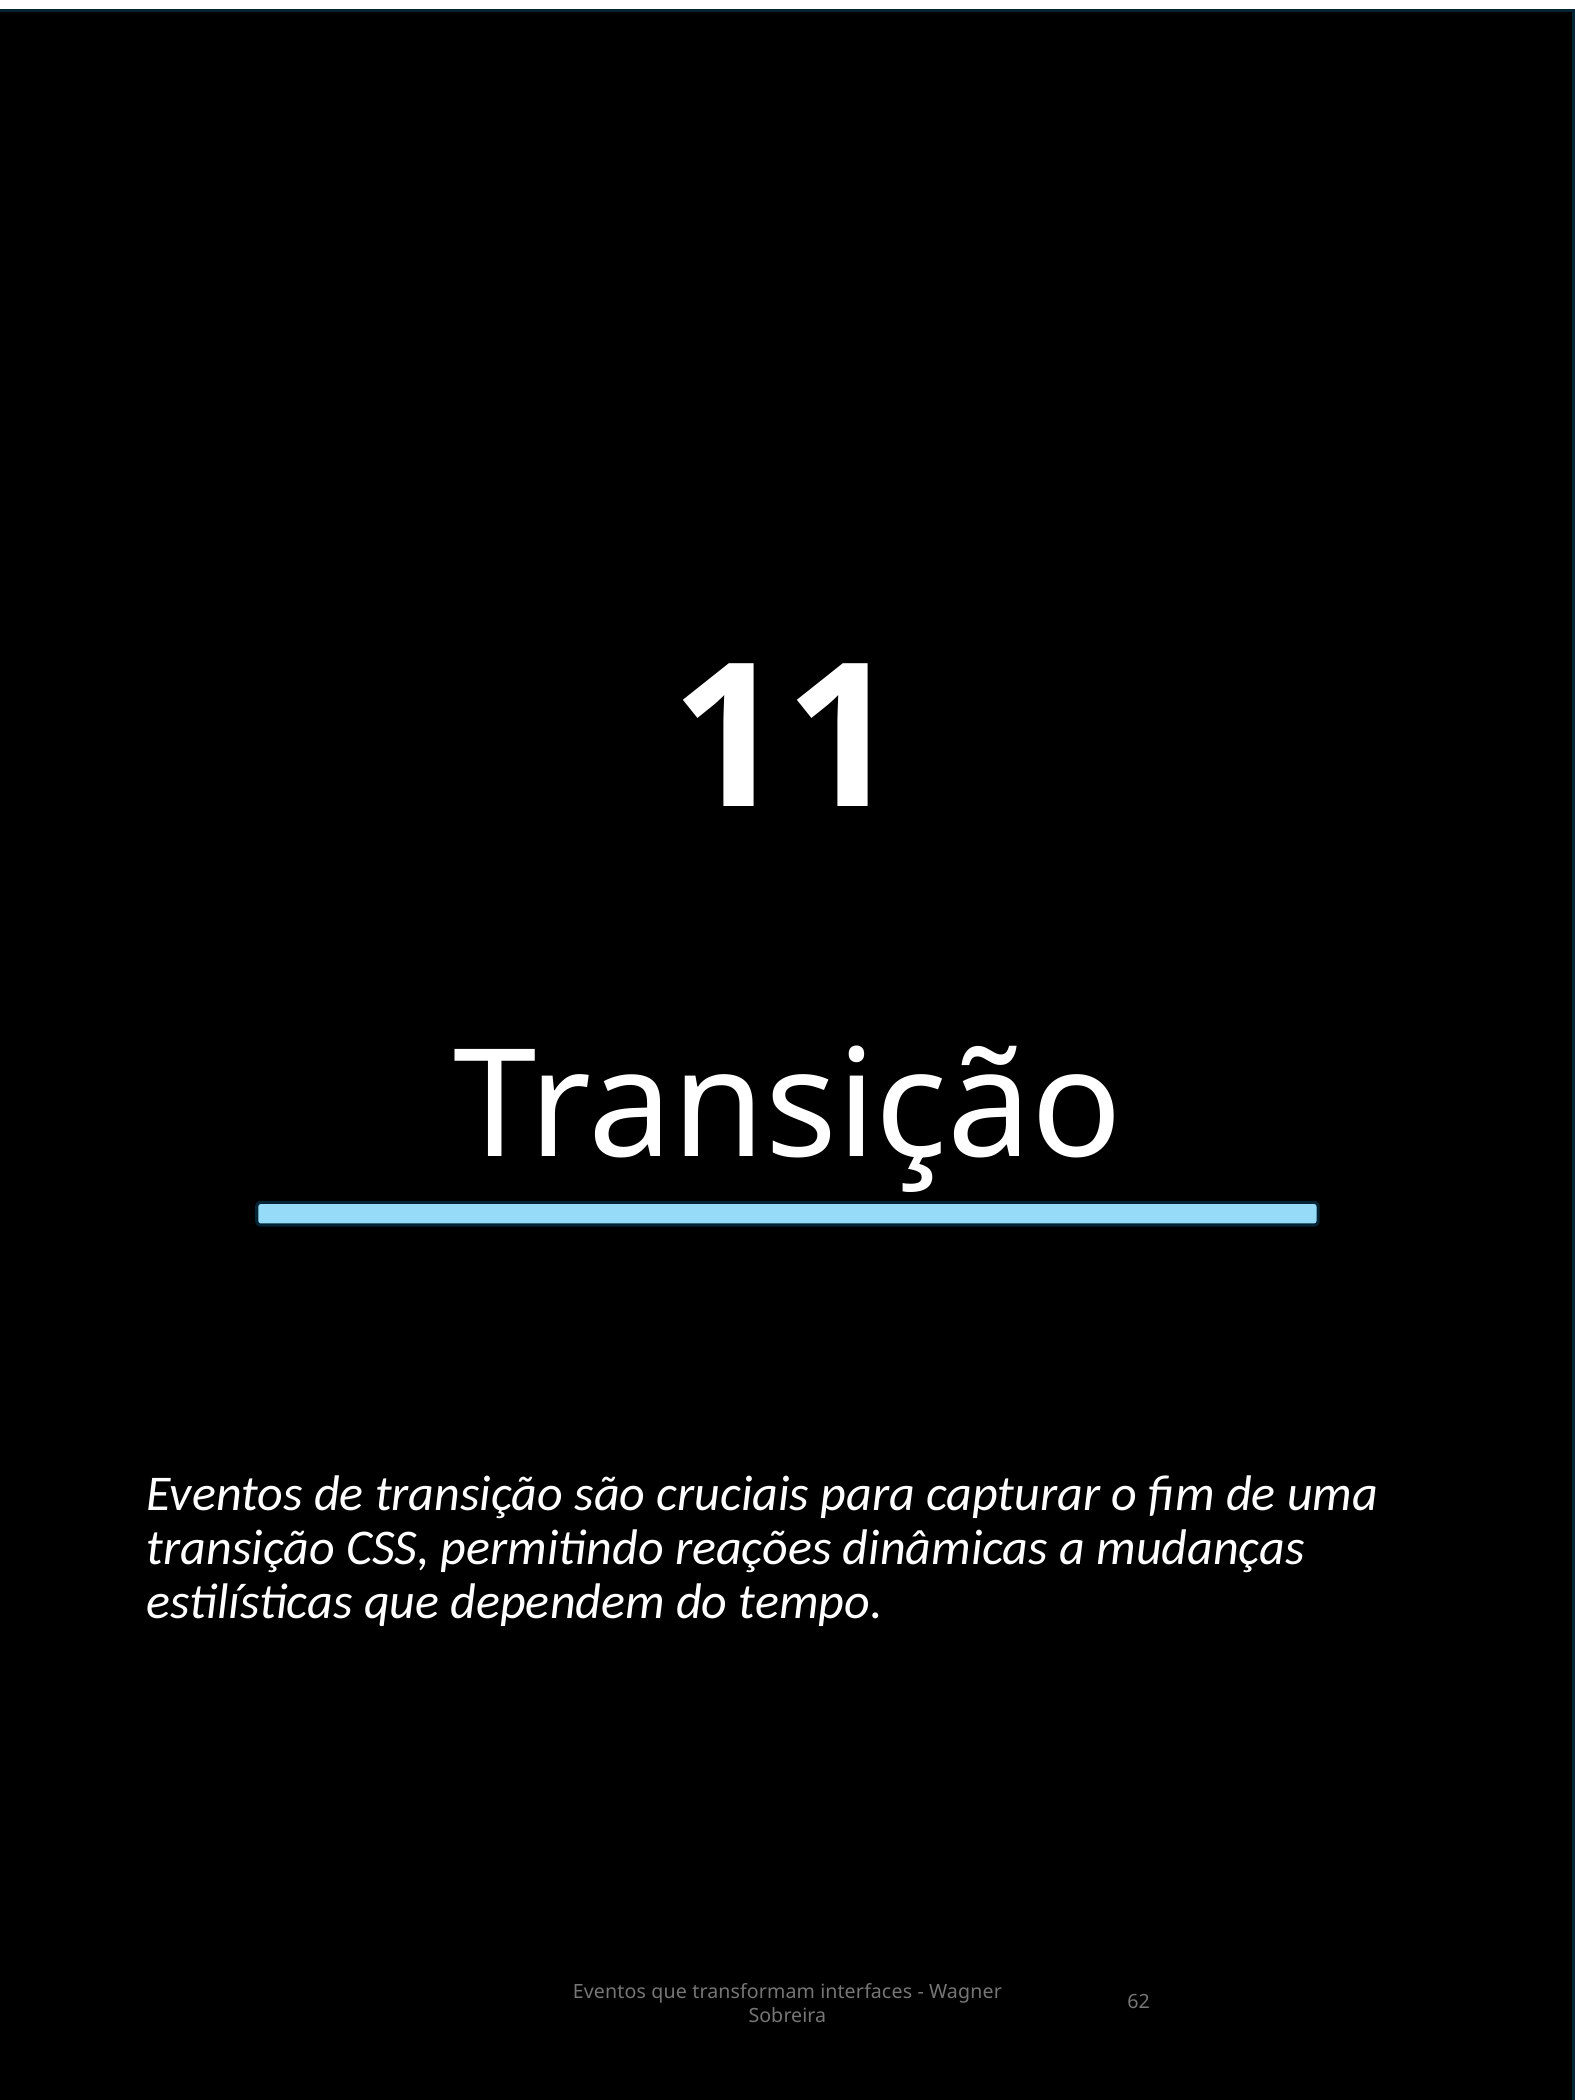

11
Transição
Eventos de transição são cruciais para capturar o fim de uma transição CSS, permitindo reações dinâmicas a mudanças estilísticas que dependem do tempo.
Eventos que transformam interfaces - Wagner Sobreira